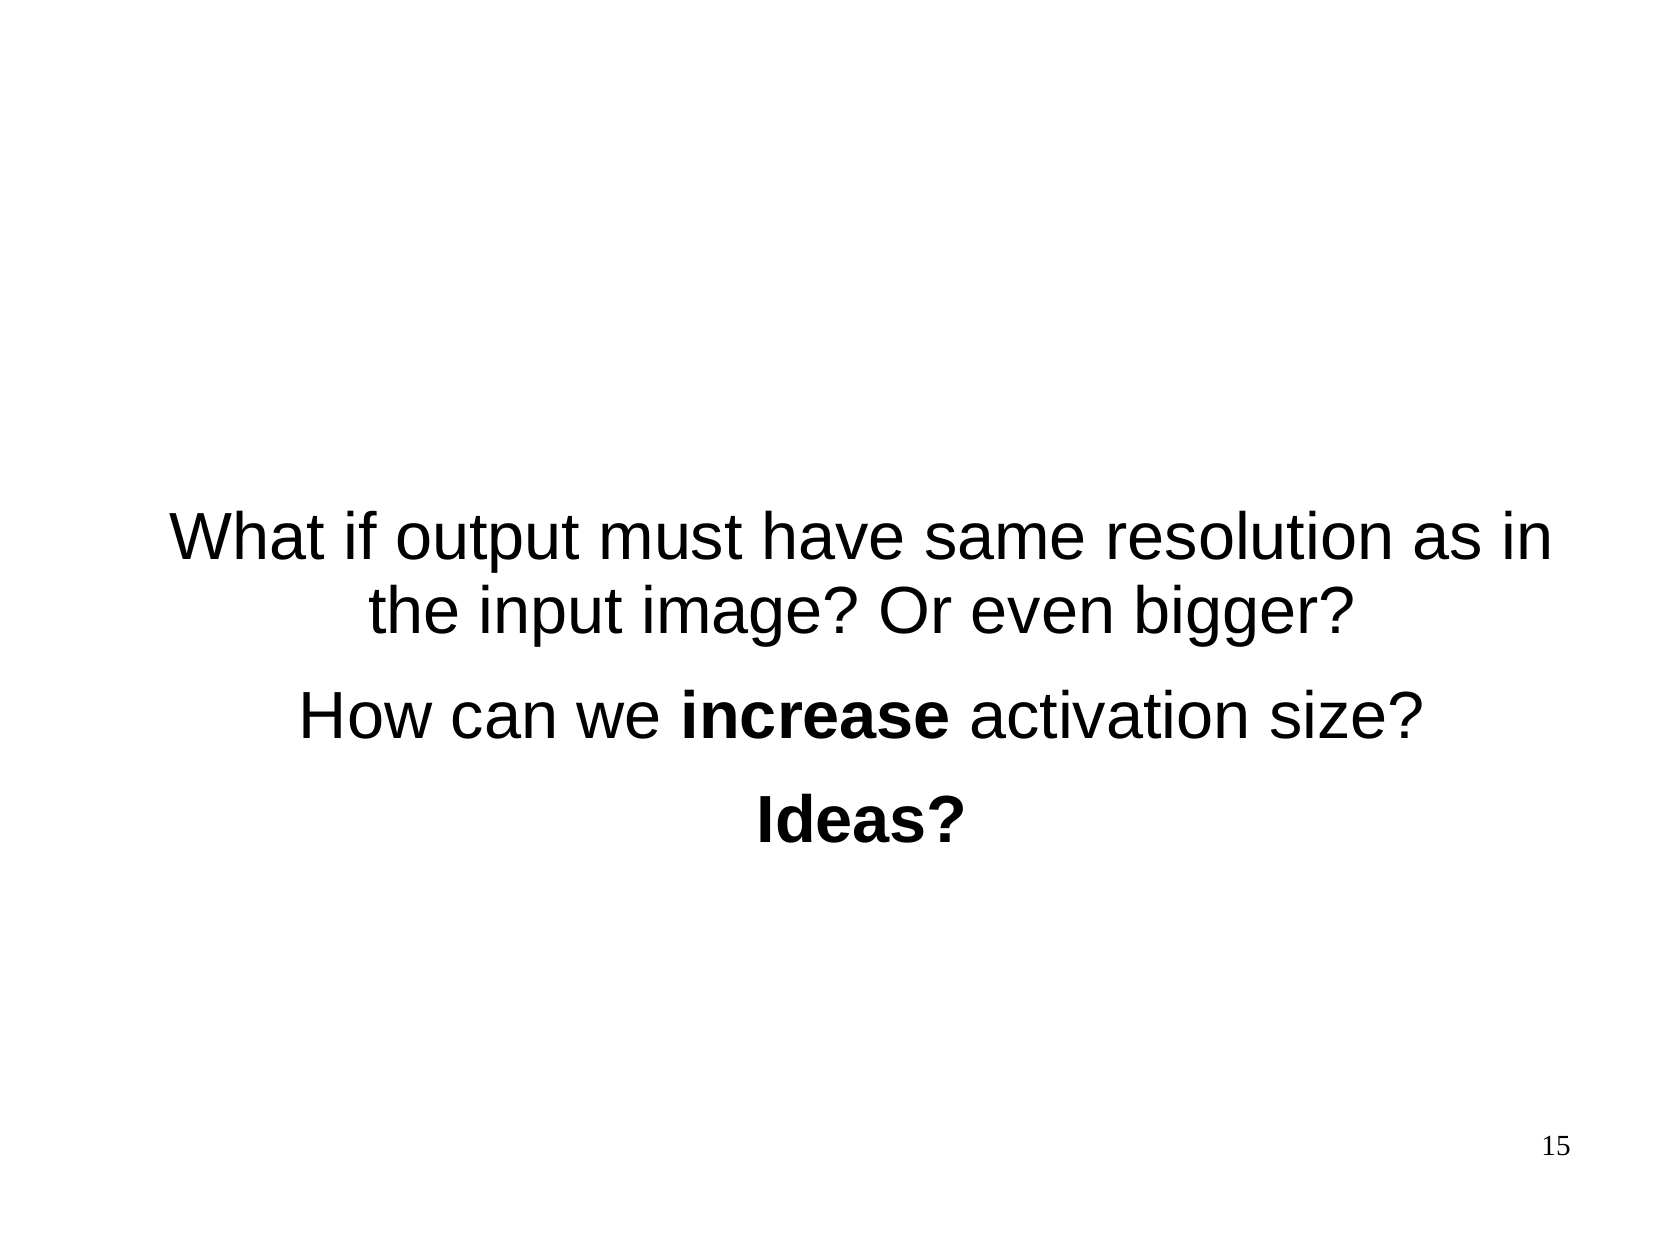

#
What if output must have same resolution as in the input image? Or even bigger?
How can we increase activation size?
Ideas?
15